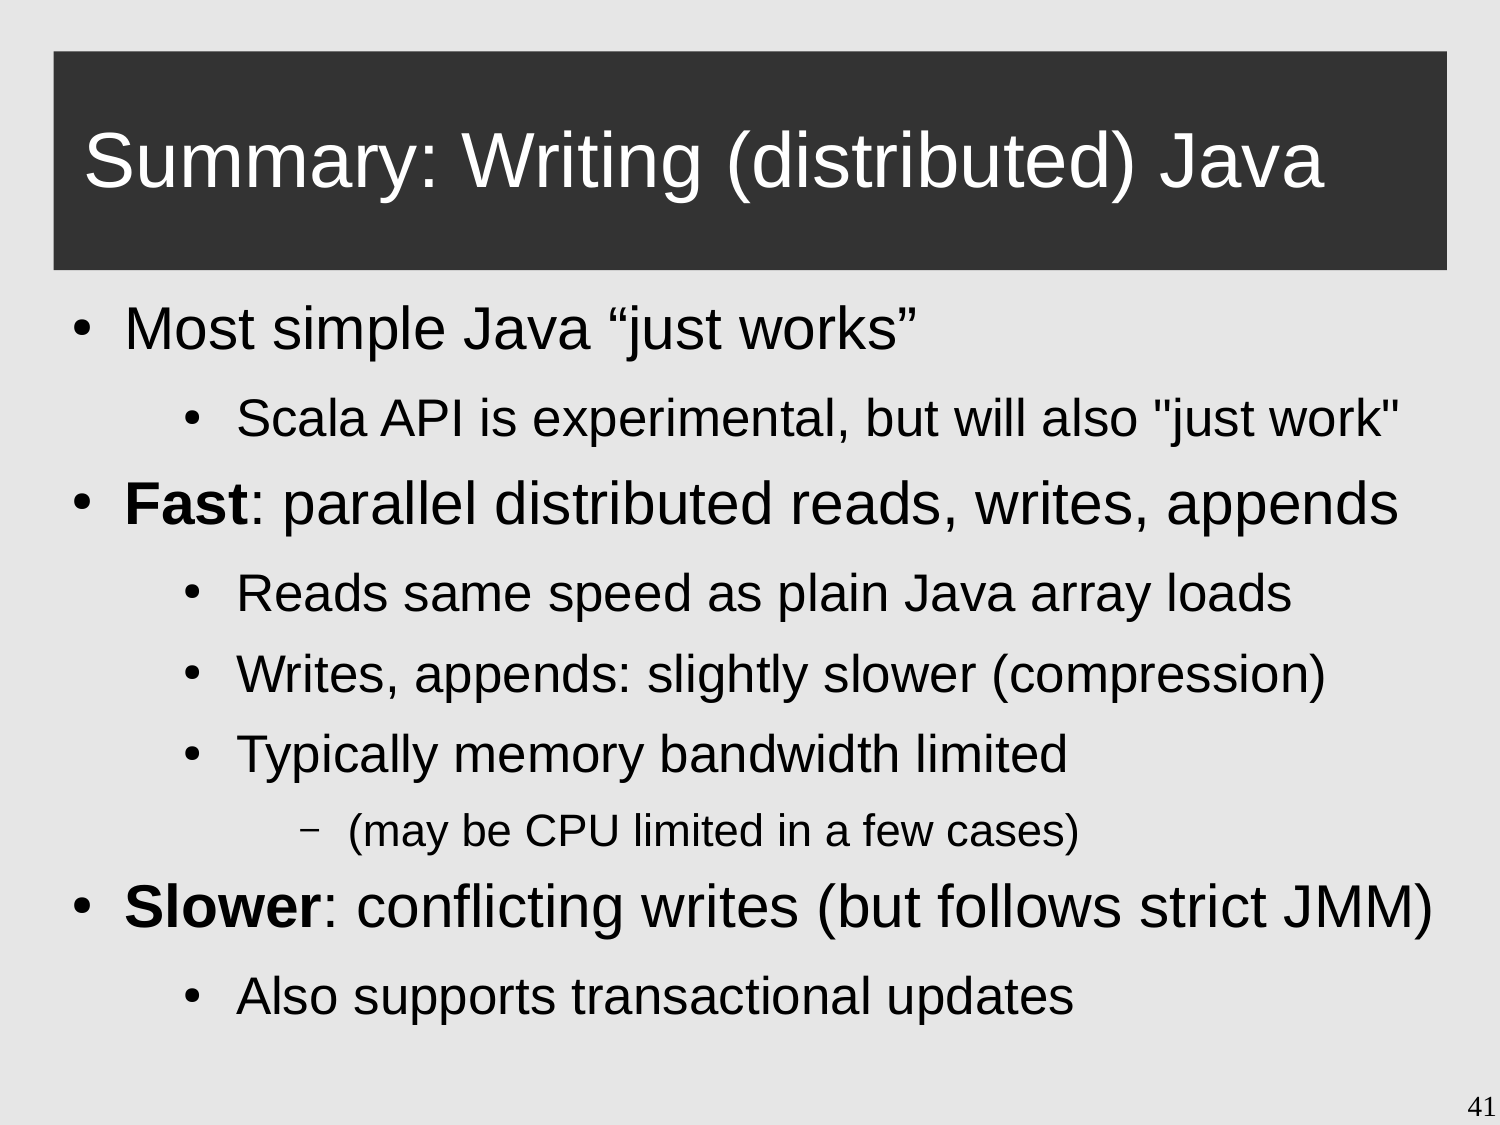

# Summary: Writing (distributed) Java
Most simple Java “just works”
Scala API is experimental, but will also "just work"
Fast: parallel distributed reads, writes, appends
Reads same speed as plain Java array loads
Writes, appends: slightly slower (compression)
Typically memory bandwidth limited
(may be CPU limited in a few cases)
Slower: conflicting writes (but follows strict JMM)
Also supports transactional updates
41